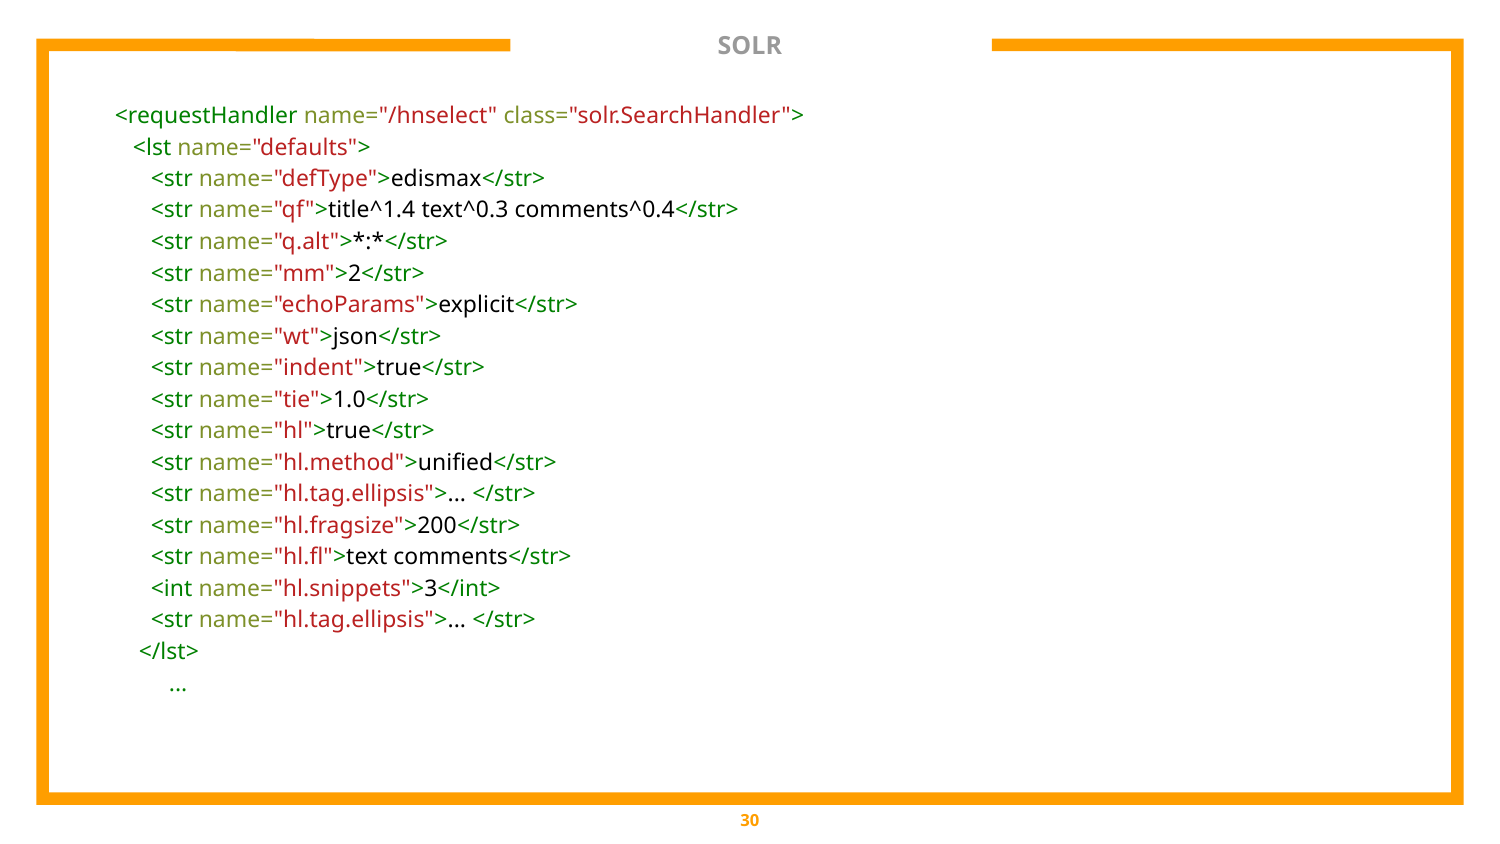

# SOLR
<requestHandler name="/hnselect" class="solr.SearchHandler">
 <lst name="defaults">
 <str name="defType">edismax</str>
 <str name="qf">title^1.4 text^0.3 comments^0.4</str>
 <str name="q.alt">*:*</str>
 <str name="mm">2</str>
 <str name="echoParams">explicit</str>
 <str name="wt">json</str>
 <str name="indent">true</str>
 <str name="tie">1.0</str>
 <str name="hl">true</str>
 <str name="hl.method">unified</str>
 <str name="hl.tag.ellipsis">... </str>
 <str name="hl.fragsize">200</str>
 <str name="hl.fl">text comments</str>
 <int name="hl.snippets">3</int>
 <str name="hl.tag.ellipsis">... </str>
 </lst>
 ...